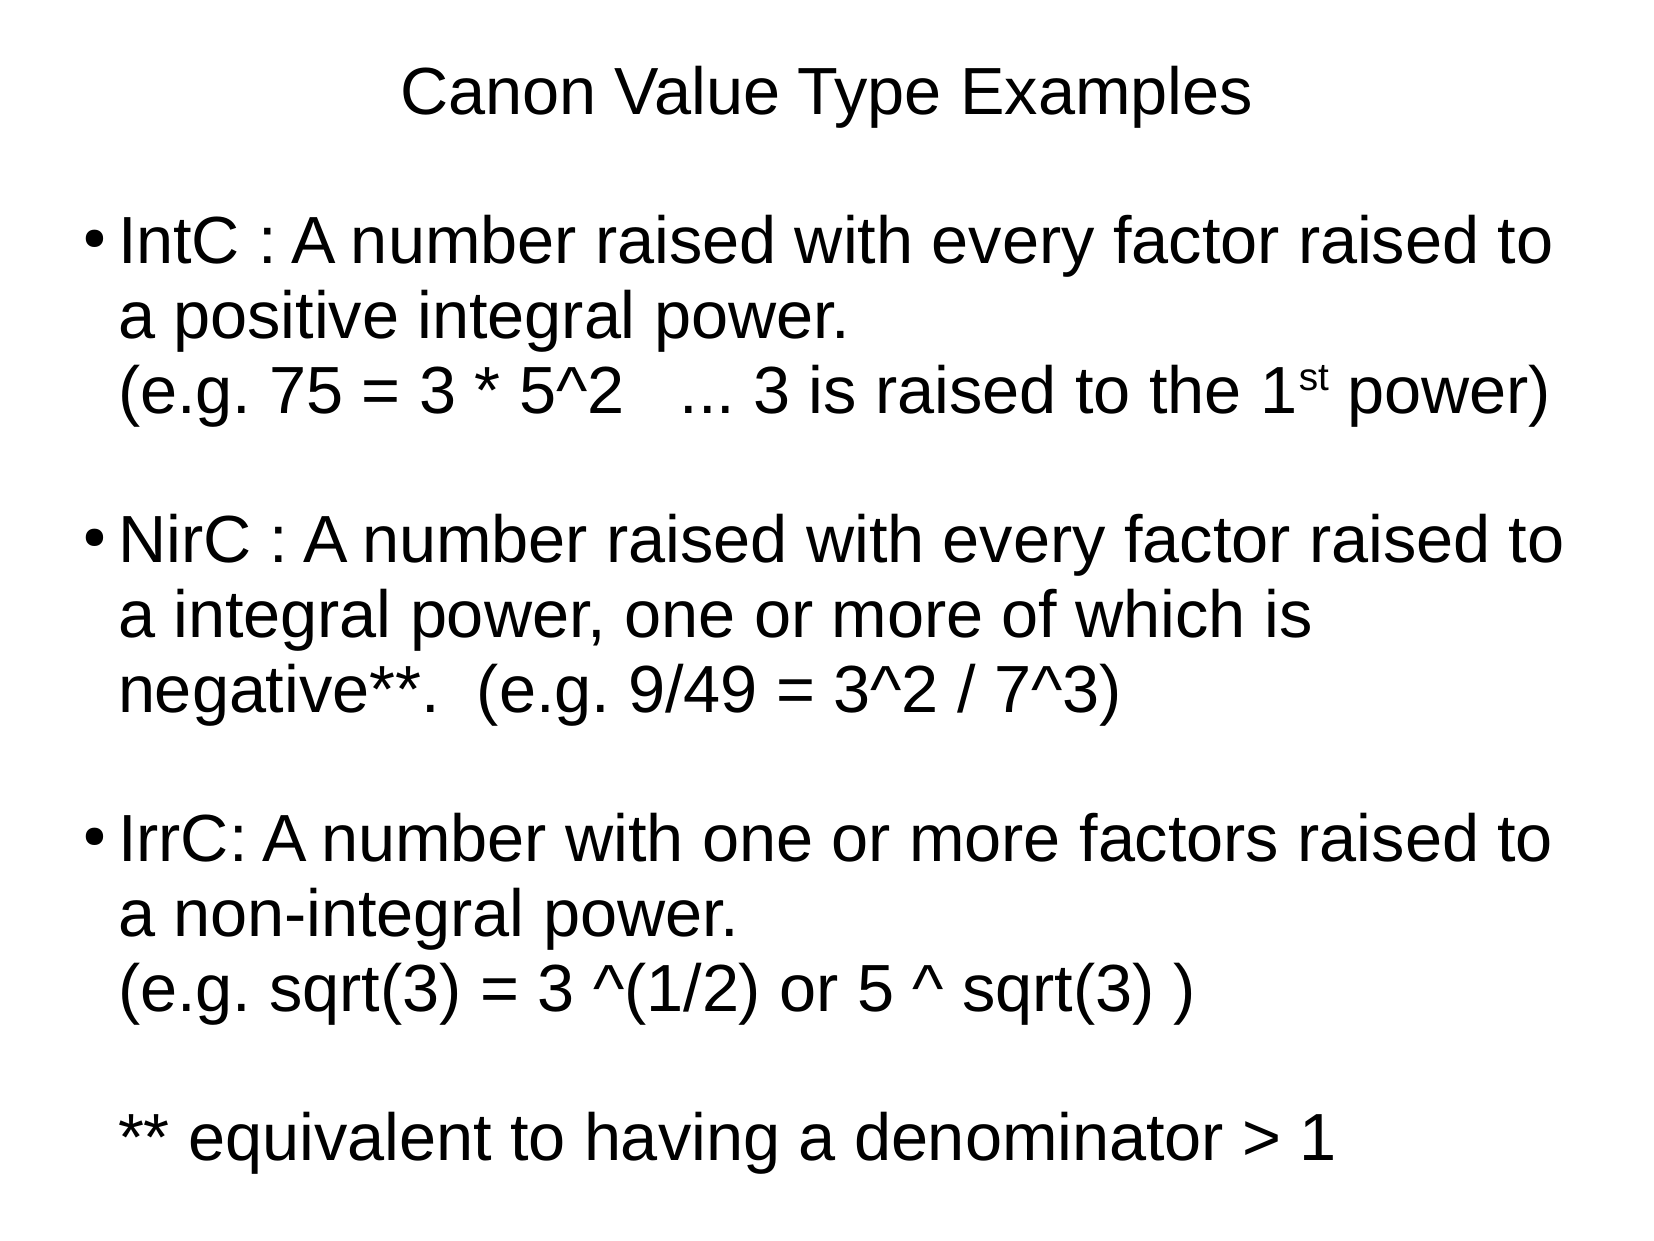

# Canon Value Type Examples
IntC : A number raised with every factor raised to a positive integral power.
(e.g. 75 = 3 * 5^2 ... 3 is raised to the 1st power)
NirC : A number raised with every factor raised to a integral power, one or more of which is negative**. (e.g. 9/49 = 3^2 / 7^3)
IrrC: A number with one or more factors raised to a non-integral power.
(e.g. sqrt(3) = 3 ^(1/2) or 5 ^ sqrt(3) )
** equivalent to having a denominator > 1